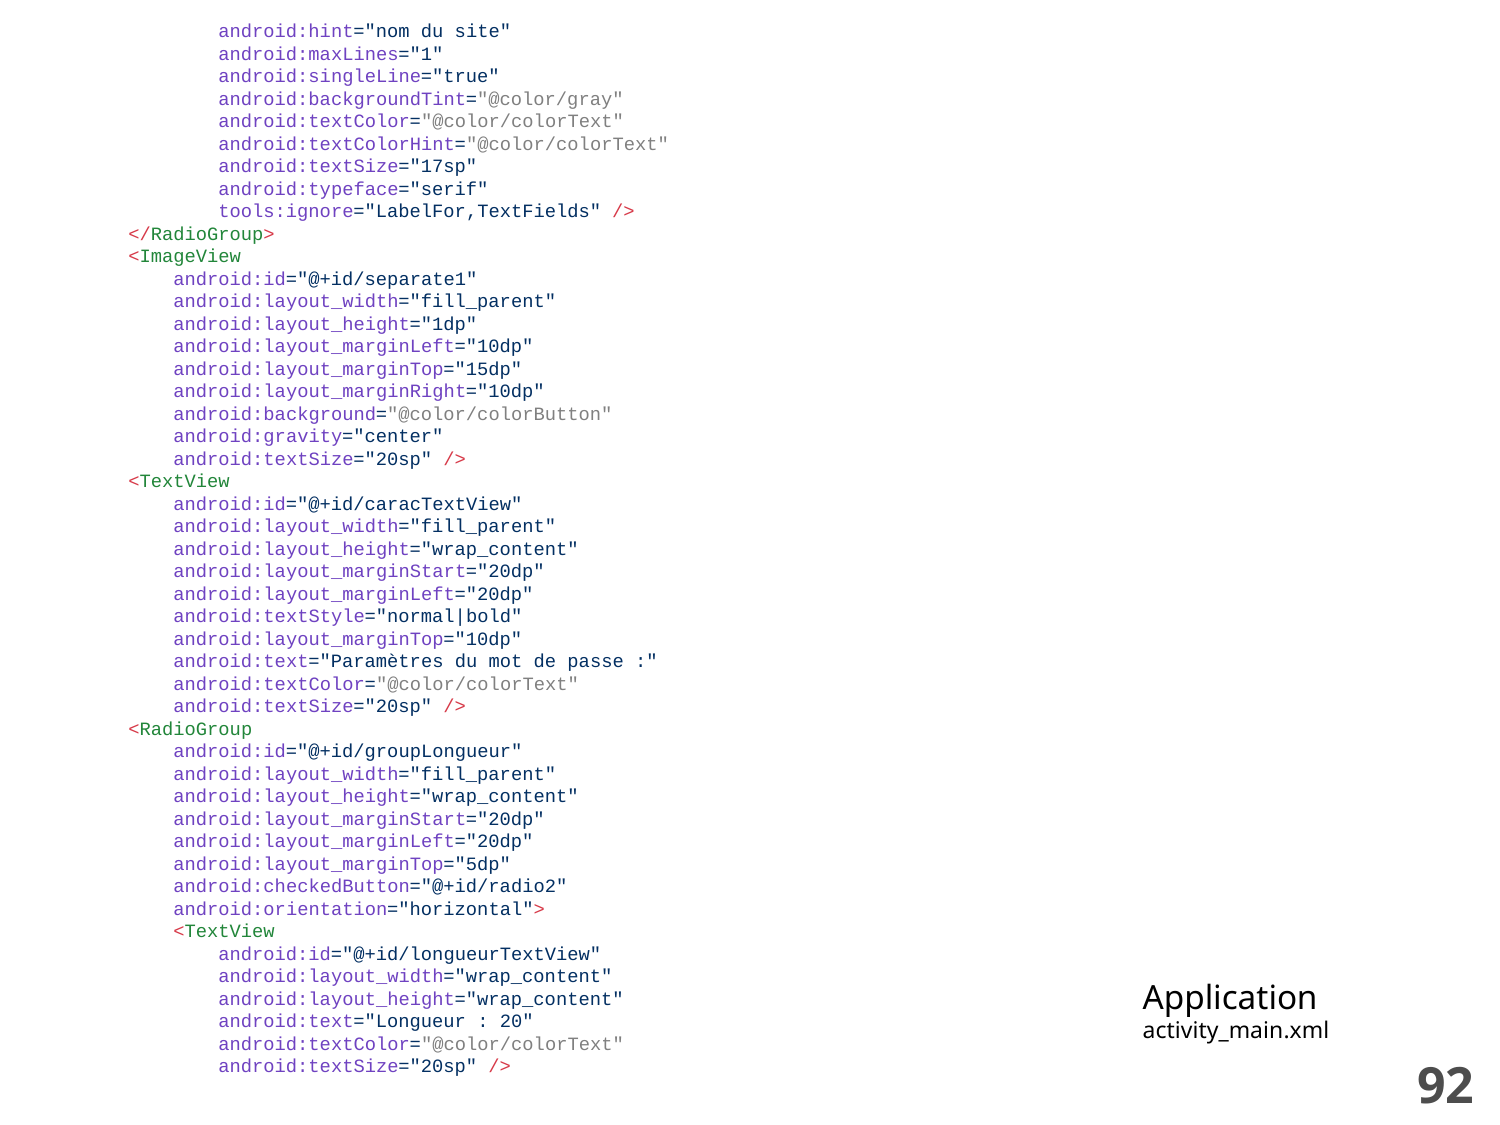

android:hint="nom du site"
 android:maxLines="1"
 android:singleLine="true"
 android:backgroundTint="@color/gray"
 android:textColor="@color/colorText"
 android:textColorHint="@color/colorText"
 android:textSize="17sp"
 android:typeface="serif"
 tools:ignore="LabelFor,TextFields" />
 </RadioGroup>
 <ImageView
 android:id="@+id/separate1"
 android:layout_width="fill_parent"
 android:layout_height="1dp"
 android:layout_marginLeft="10dp"
 android:layout_marginTop="15dp"
 android:layout_marginRight="10dp"
 android:background="@color/colorButton"
 android:gravity="center"
 android:textSize="20sp" />
 <TextView
 android:id="@+id/caracTextView"
 android:layout_width="fill_parent"
 android:layout_height="wrap_content"
 android:layout_marginStart="20dp"
 android:layout_marginLeft="20dp"
 android:textStyle="normal|bold"
 android:layout_marginTop="10dp"
 android:text="Paramètres du mot de passe :"
 android:textColor="@color/colorText"
 android:textSize="20sp" />
 <RadioGroup
 android:id="@+id/groupLongueur"
 android:layout_width="fill_parent"
 android:layout_height="wrap_content"
 android:layout_marginStart="20dp"
 android:layout_marginLeft="20dp"
 android:layout_marginTop="5dp"
 android:checkedButton="@+id/radio2"
 android:orientation="horizontal">
 <TextView
 android:id="@+id/longueurTextView"
 android:layout_width="wrap_content"
 android:layout_height="wrap_content"
 android:text="Longueur : 20"
 android:textColor="@color/colorText"
 android:textSize="20sp" />
Application
activity_main.xml